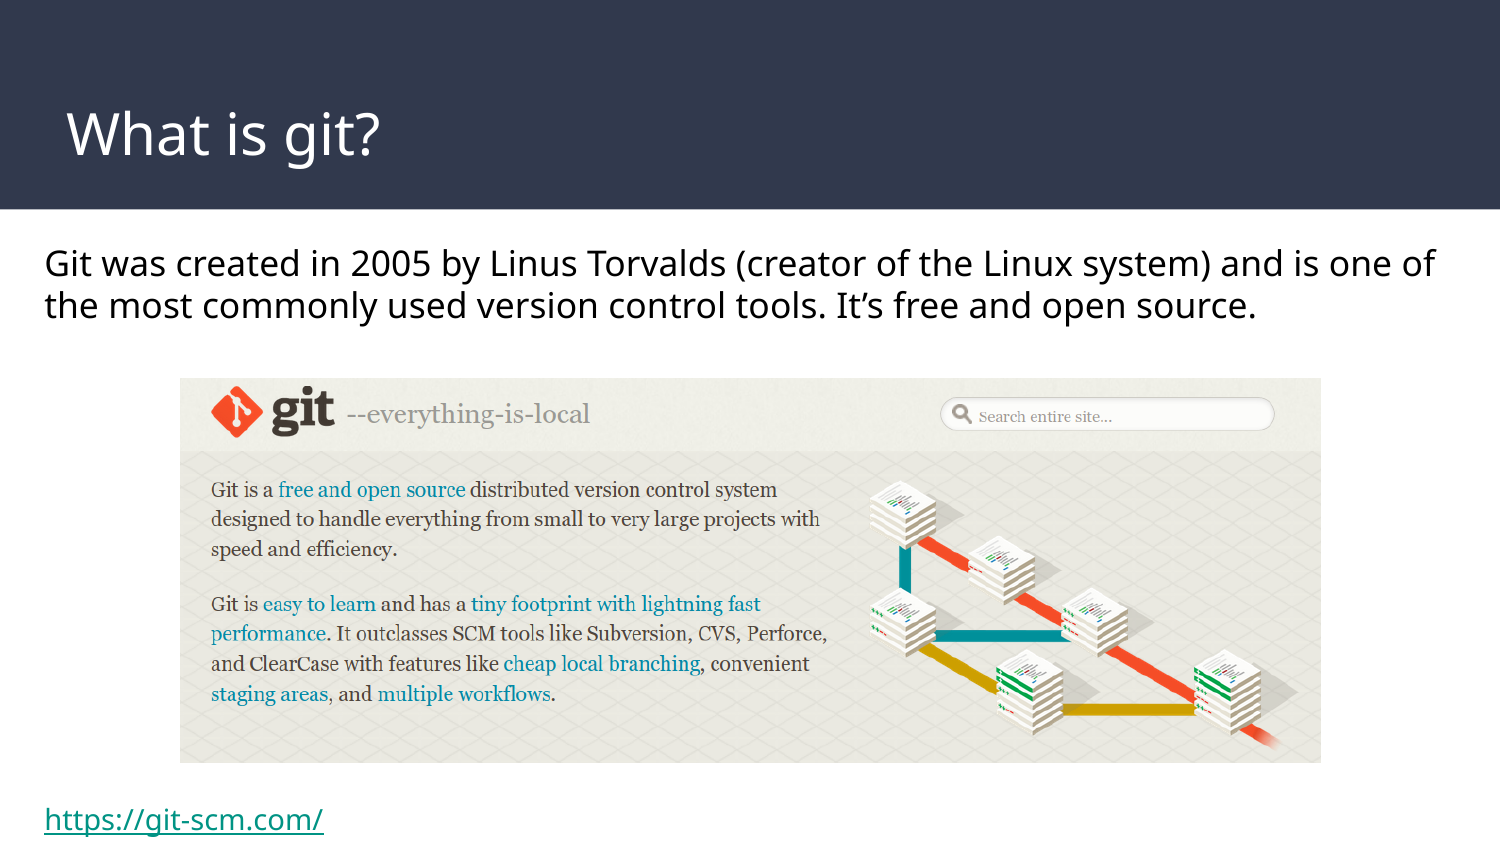

# What is git?
Git was created in 2005 by Linus Torvalds (creator of the Linux system) and is one of the most commonly used version control tools. It’s free and open source.
https://git-scm.com/